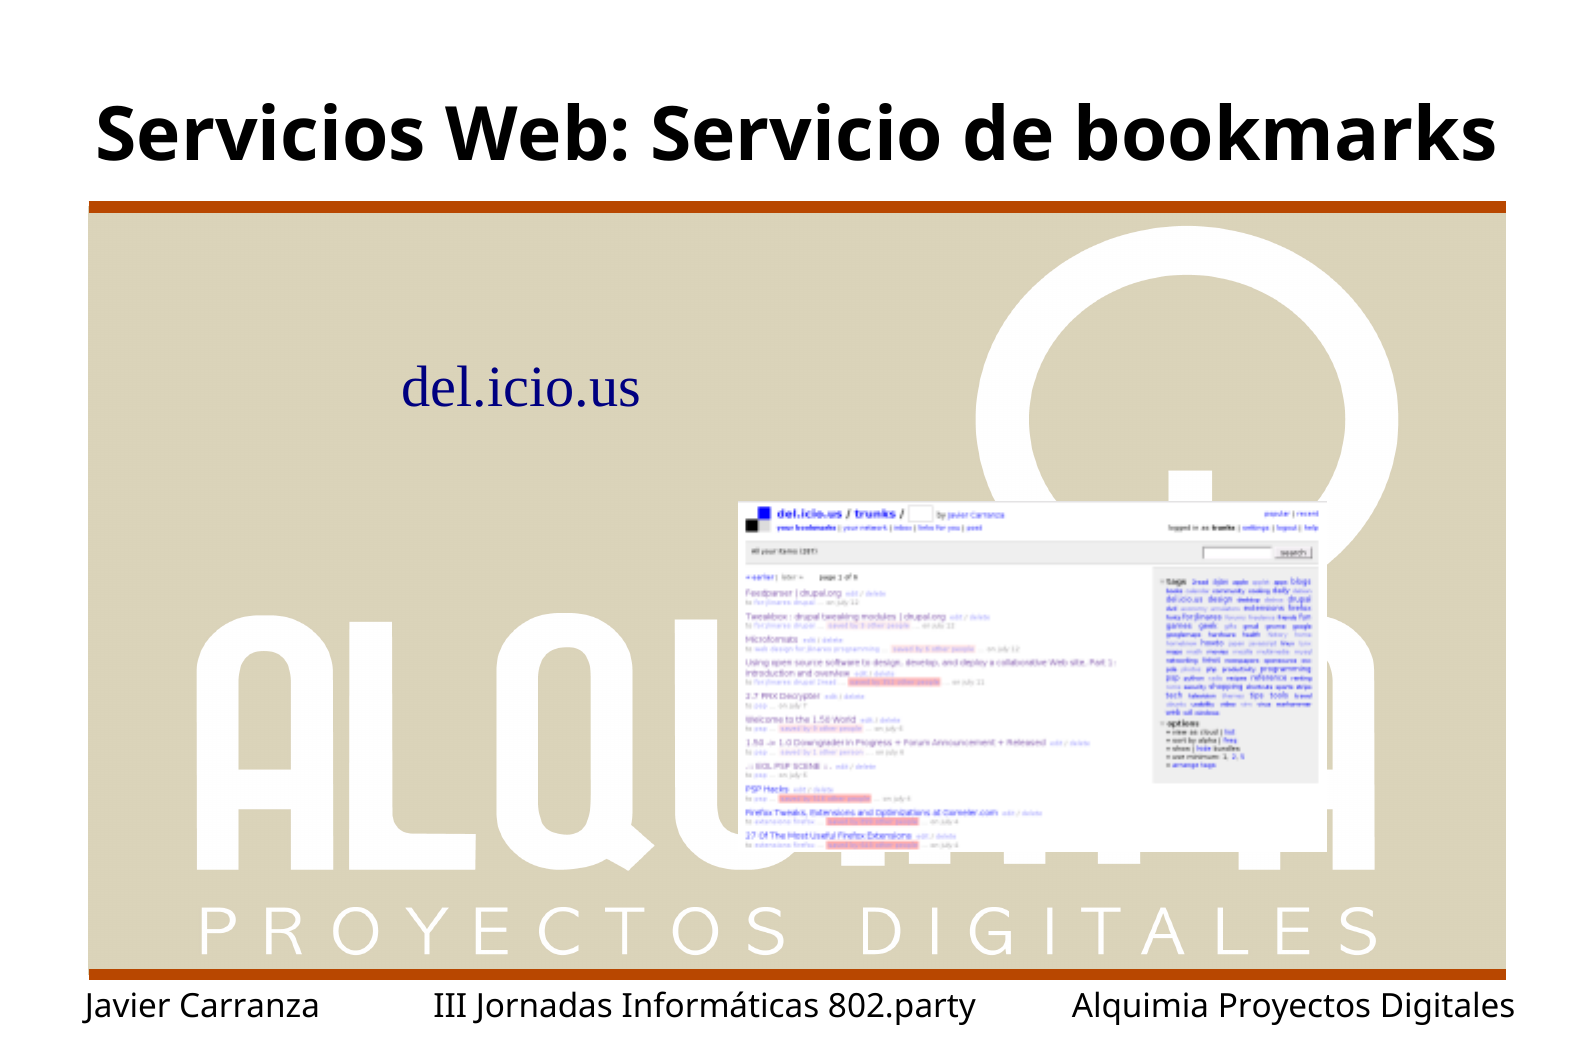

# Servicios Web: Servicio de bookmarks
del.icio.us
 Javier Carranza III Jornadas Informáticas 802.party Alquimia Proyectos Digitales